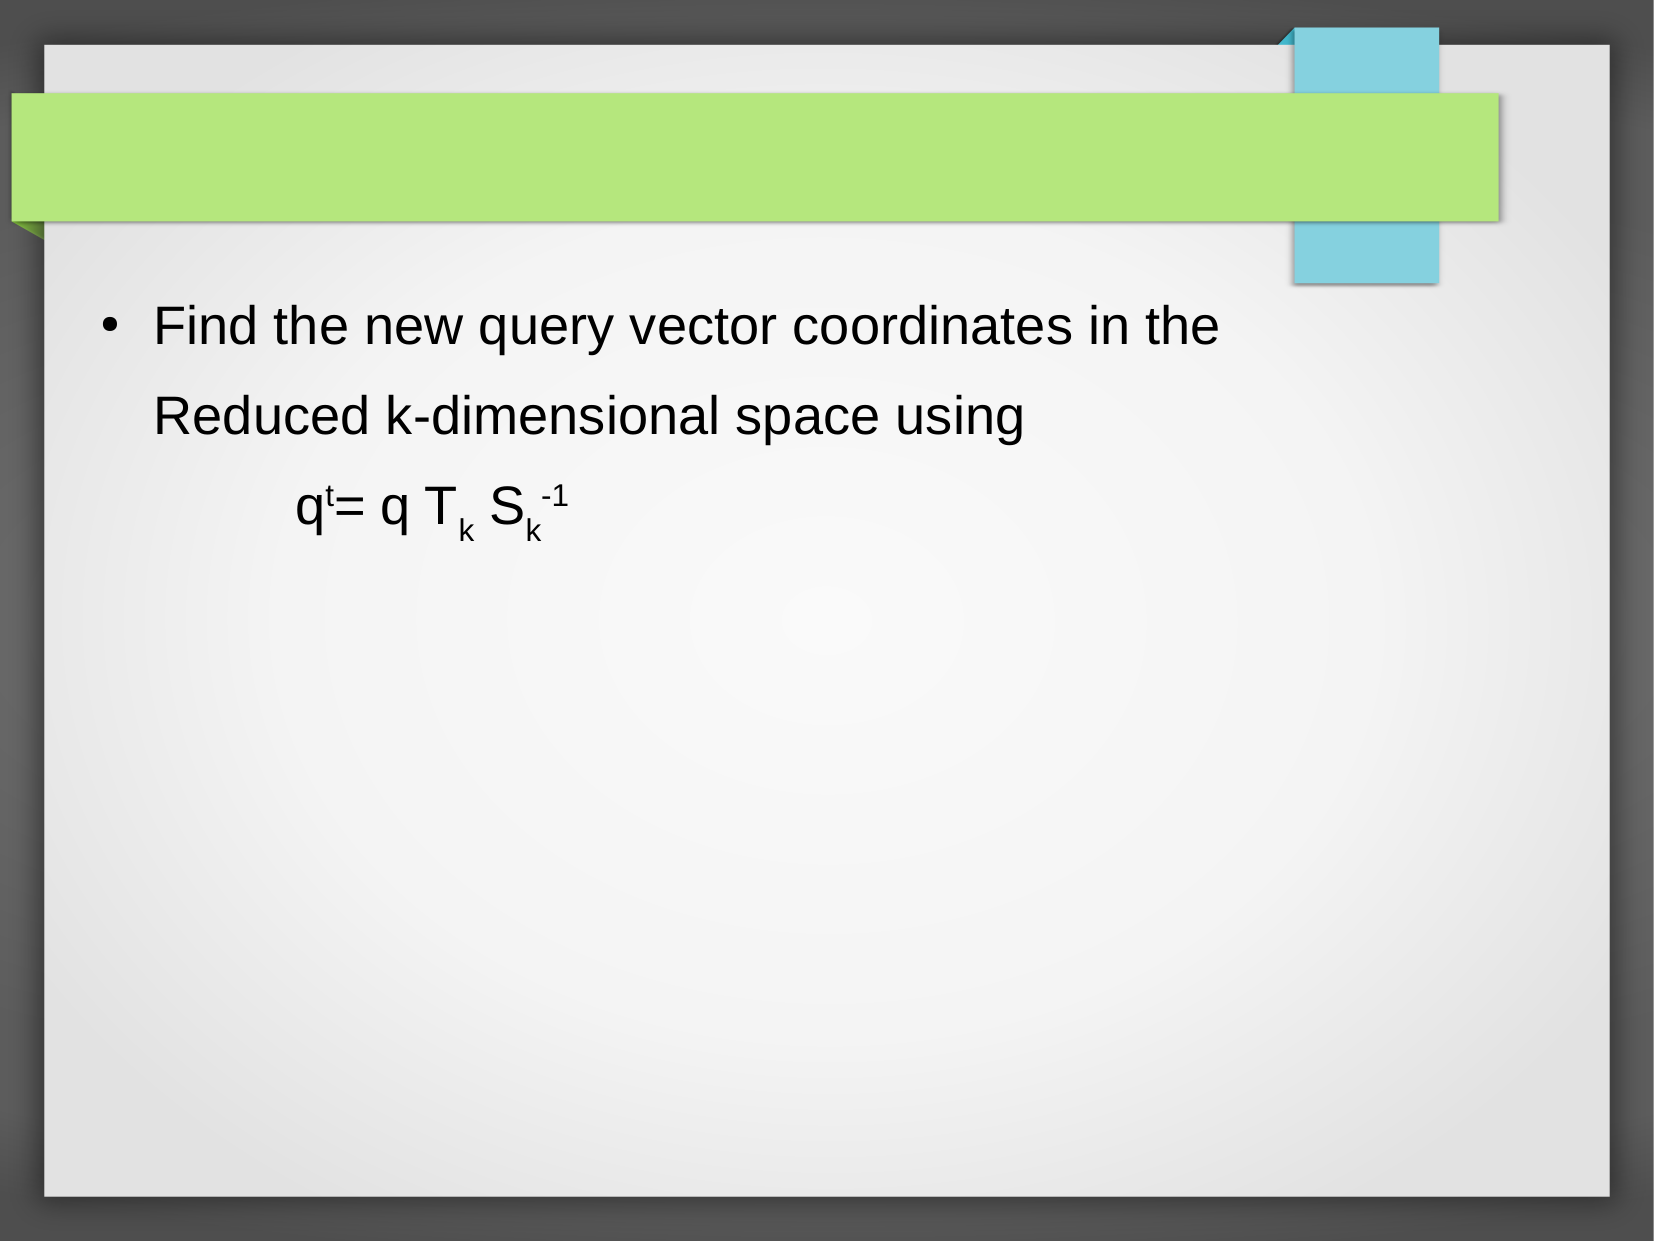

#
Find the new query vector coordinates in the
Reduced k-dimensional space using
qt= q Tk Sk-1